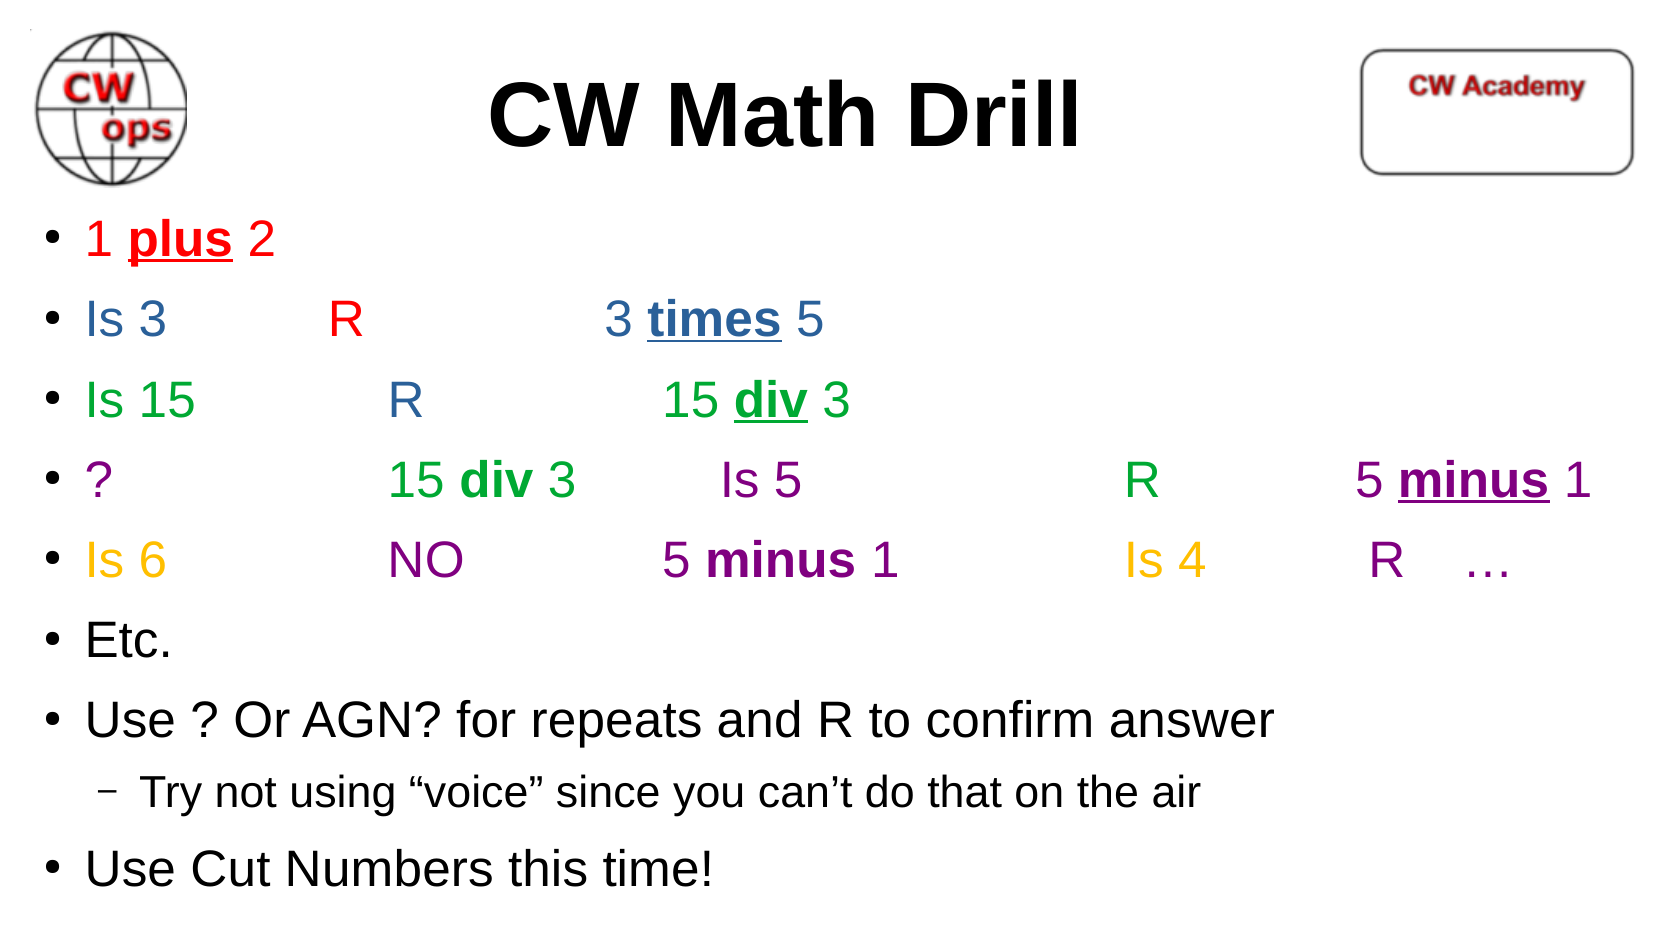

# CW Math Drill
1 plus 2
Is 3 		 R	 		 	 	3 times 5
Is 15 	 		 R 	15 div 3
? 		 15 div 3 			Is 5 		 		 	 	R 	5 minus 1
Is 6		 	 		 	 NO 		 	 	5 minus 1 	 	Is 4 		 R …
Etc.
Use ? Or AGN? for repeats and R to confirm answer
Try not using “voice” since you can’t do that on the air
Use Cut Numbers this time!